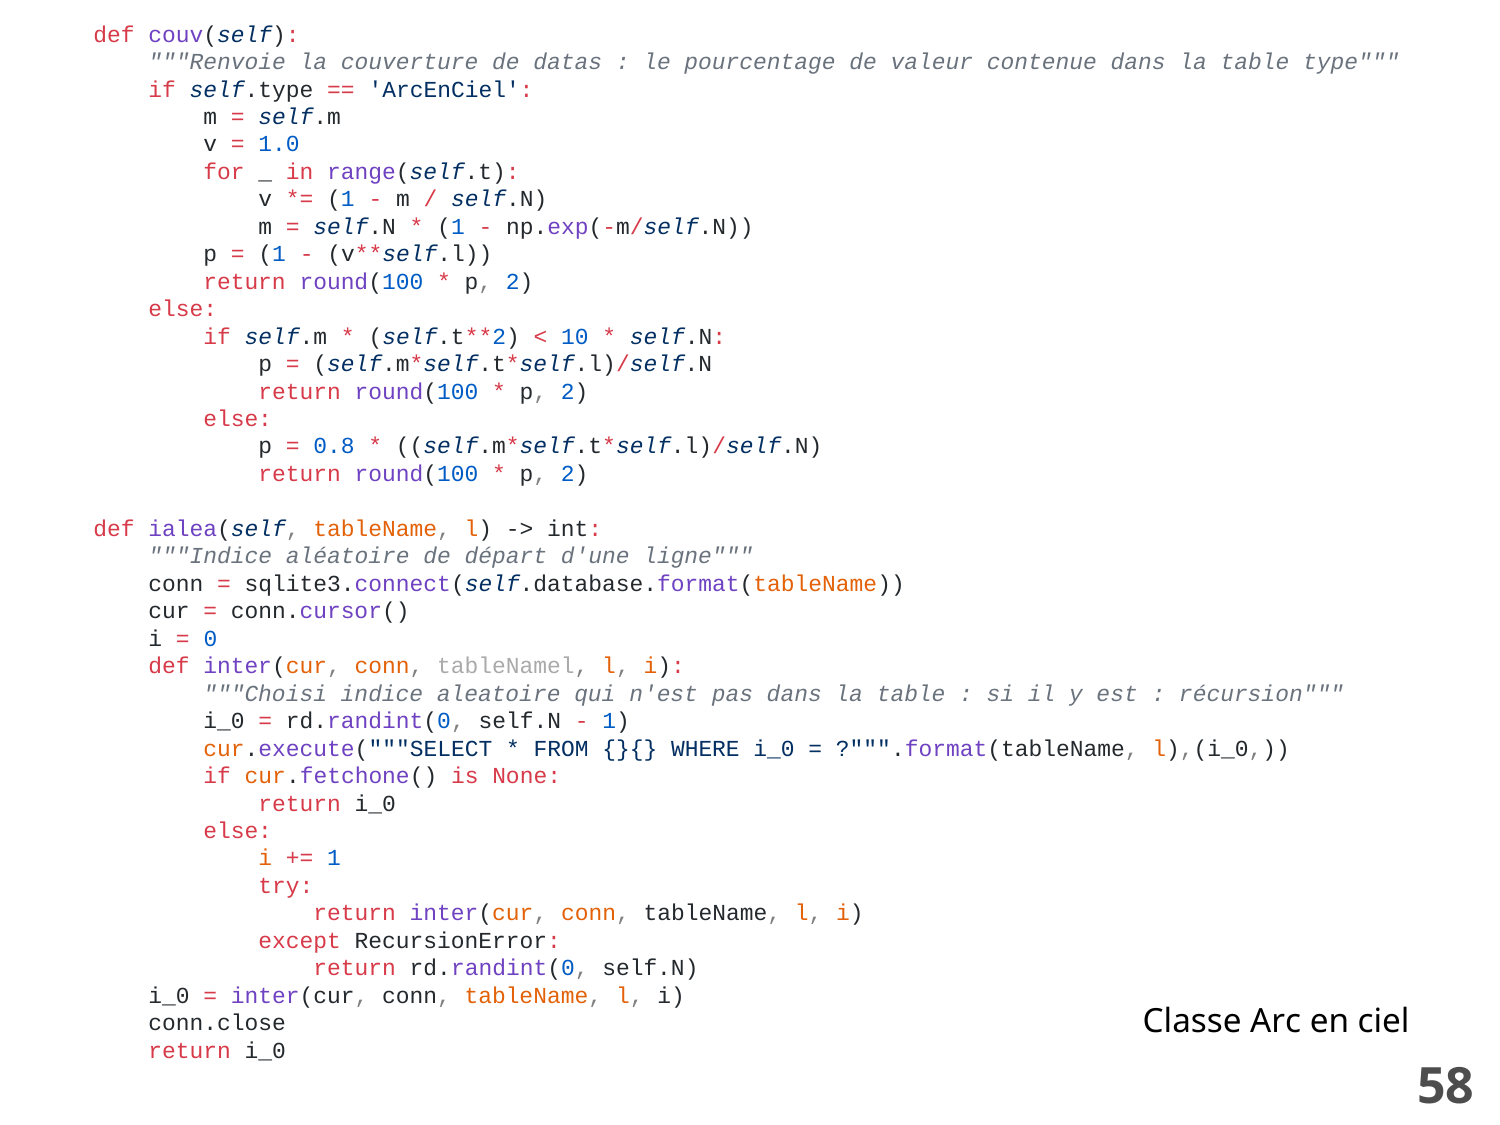

def couv(self):
 """Renvoie la couverture de datas : le pourcentage de valeur contenue dans la table type"""
 if self.type == 'ArcEnCiel':
 m = self.m
 v = 1.0
 for _ in range(self.t):
 v *= (1 - m / self.N)
 m = self.N * (1 - np.exp(-m/self.N))
 p = (1 - (v**self.l))
 return round(100 * p, 2)
 else:
 if self.m * (self.t**2) < 10 * self.N:
 p = (self.m*self.t*self.l)/self.N
 return round(100 * p, 2)
 else:
 p = 0.8 * ((self.m*self.t*self.l)/self.N)
 return round(100 * p, 2)
 def ialea(self, tableName, l) -> int:
 """Indice aléatoire de départ d'une ligne"""
 conn = sqlite3.connect(self.database.format(tableName))
 cur = conn.cursor()
 i = 0
 def inter(cur, conn, tableNamel, l, i):
 """Choisi indice aleatoire qui n'est pas dans la table : si il y est : récursion"""
 i_0 = rd.randint(0, self.N - 1)
 cur.execute("""SELECT * FROM {}{} WHERE i_0 = ?""".format(tableName, l),(i_0,))
 if cur.fetchone() is None:
 return i_0
 else:
 i += 1
 try:
 return inter(cur, conn, tableName, l, i)
 except RecursionError:
 return rd.randint(0, self.N)
 i_0 = inter(cur, conn, tableName, l, i)
 conn.close
 return i_0
Classe Arc en ciel